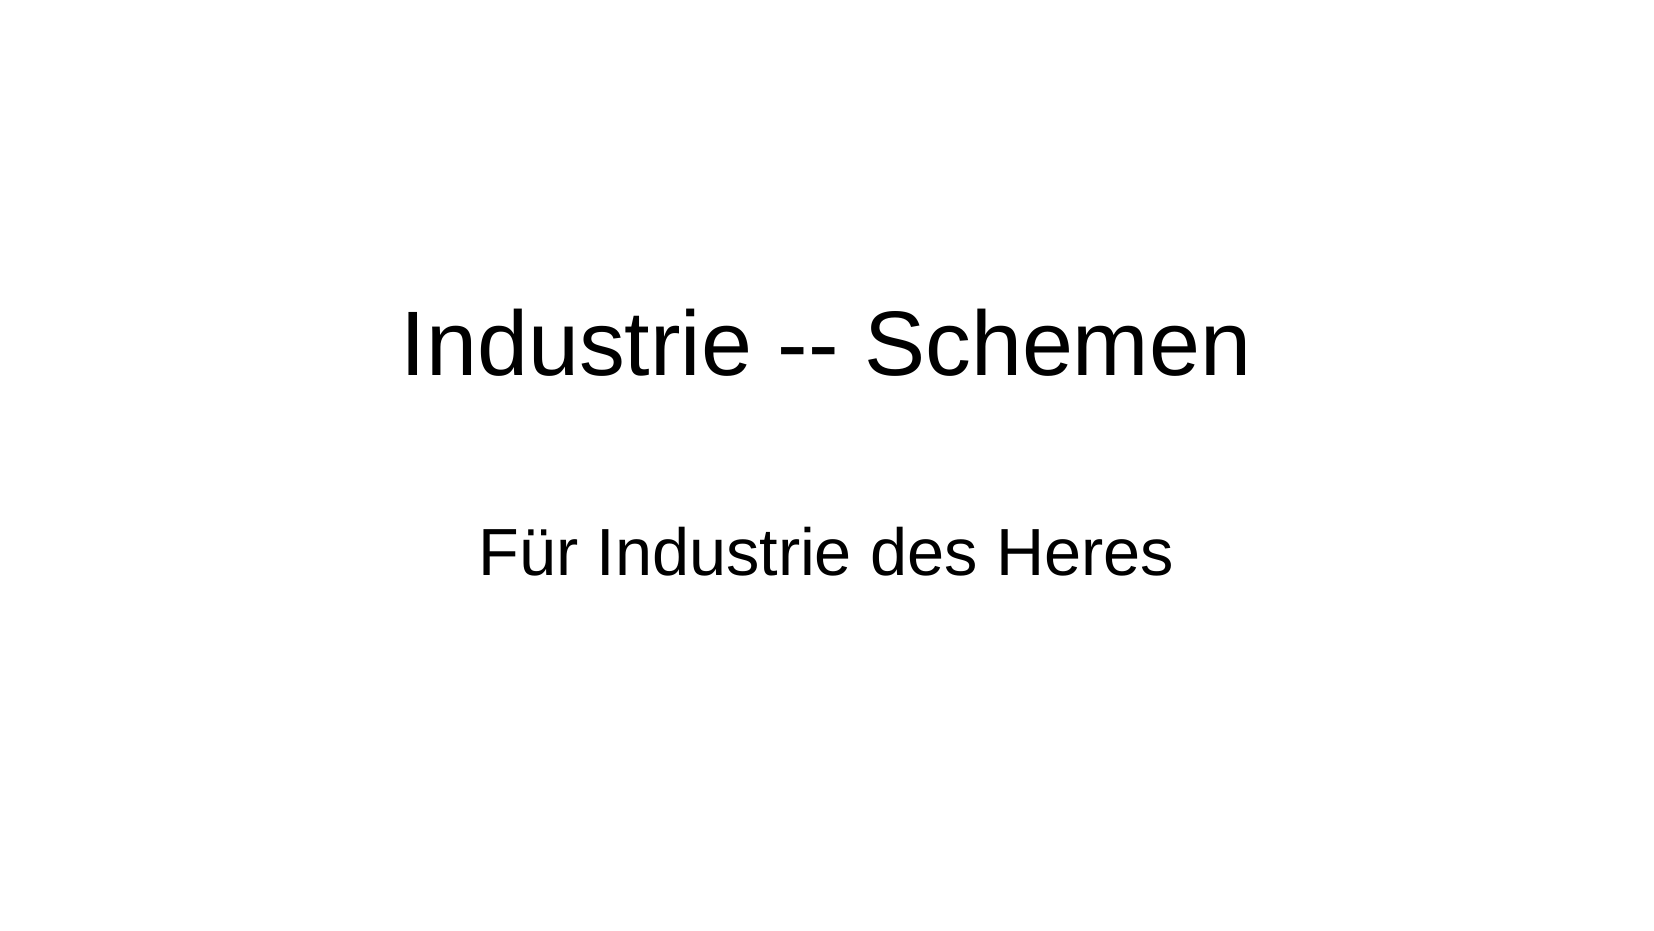

# Industrie -- Schemen
Für Industrie des Heres